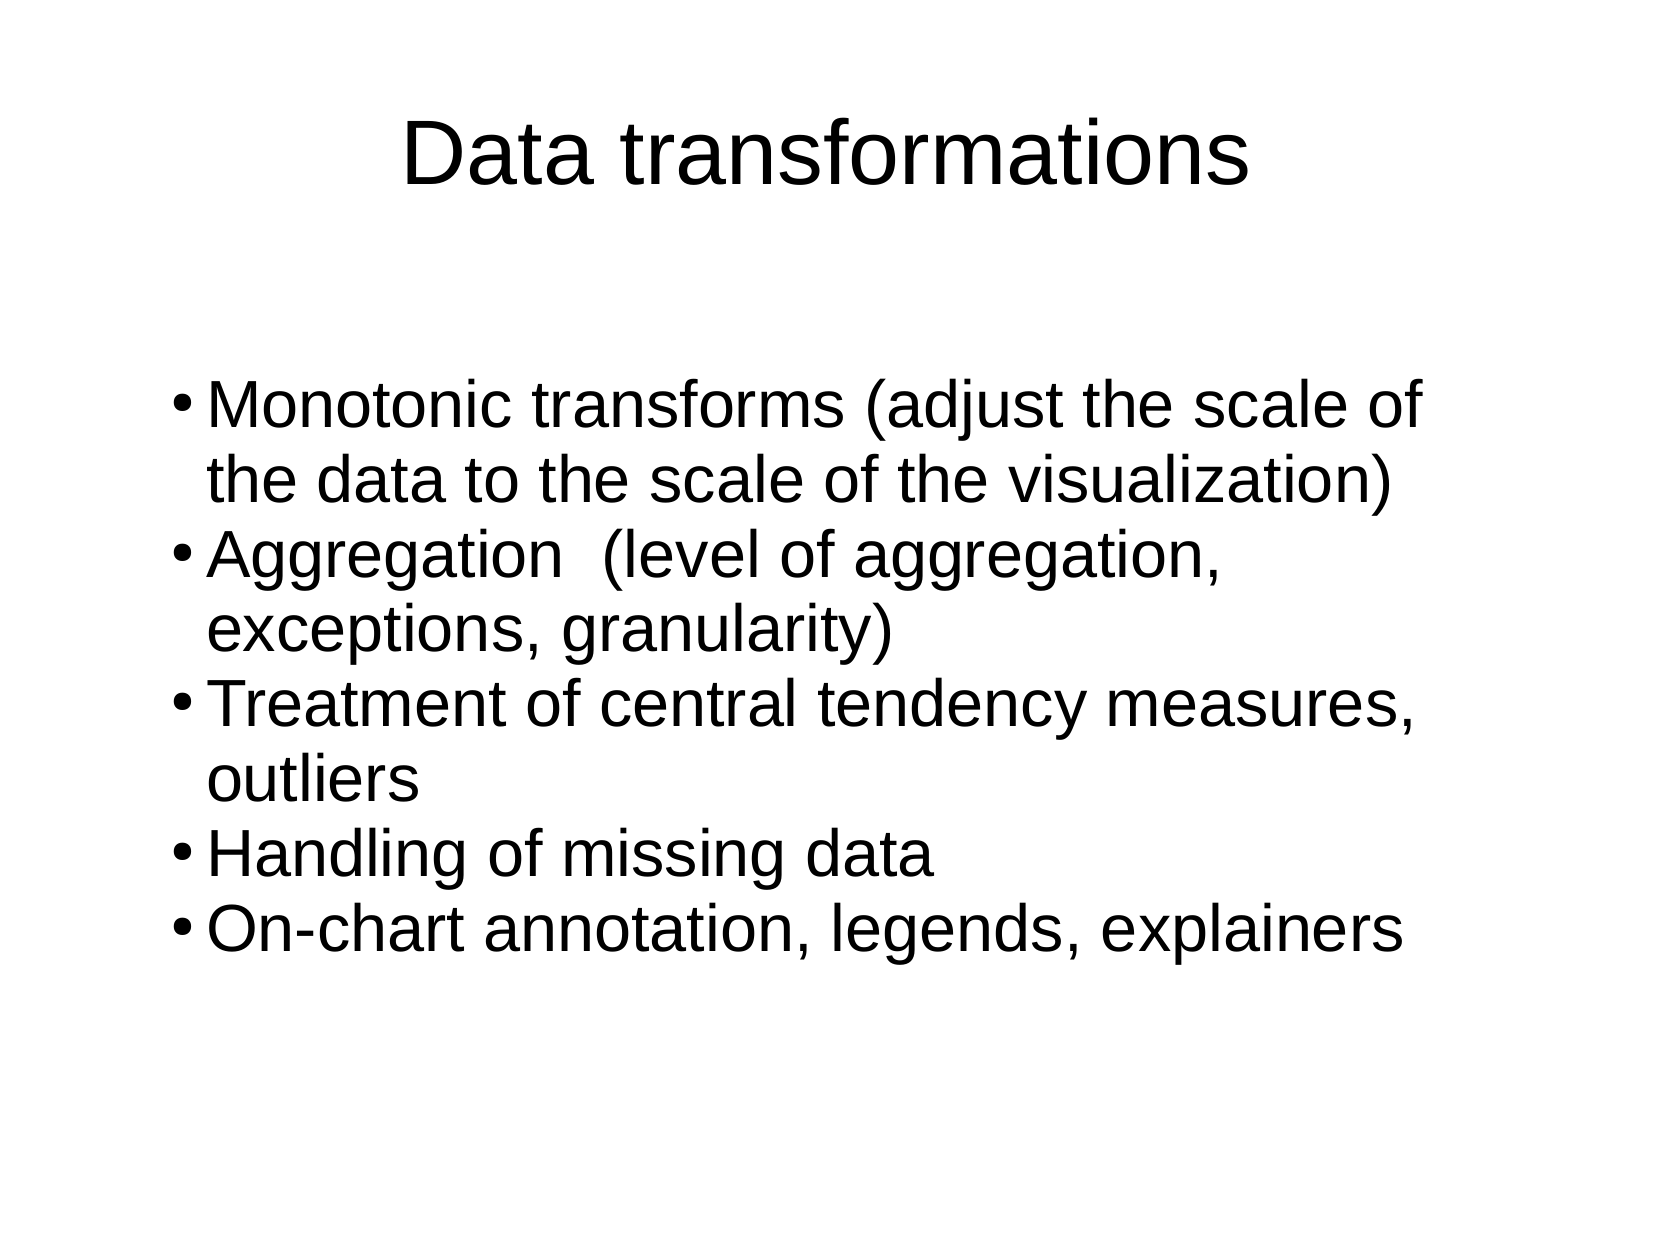

# Data transformations
Monotonic transforms (adjust the scale of the data to the scale of the visualization)
Aggregation (level of aggregation, exceptions, granularity)
Treatment of central tendency measures, outliers
Handling of missing data
On-chart annotation, legends, explainers